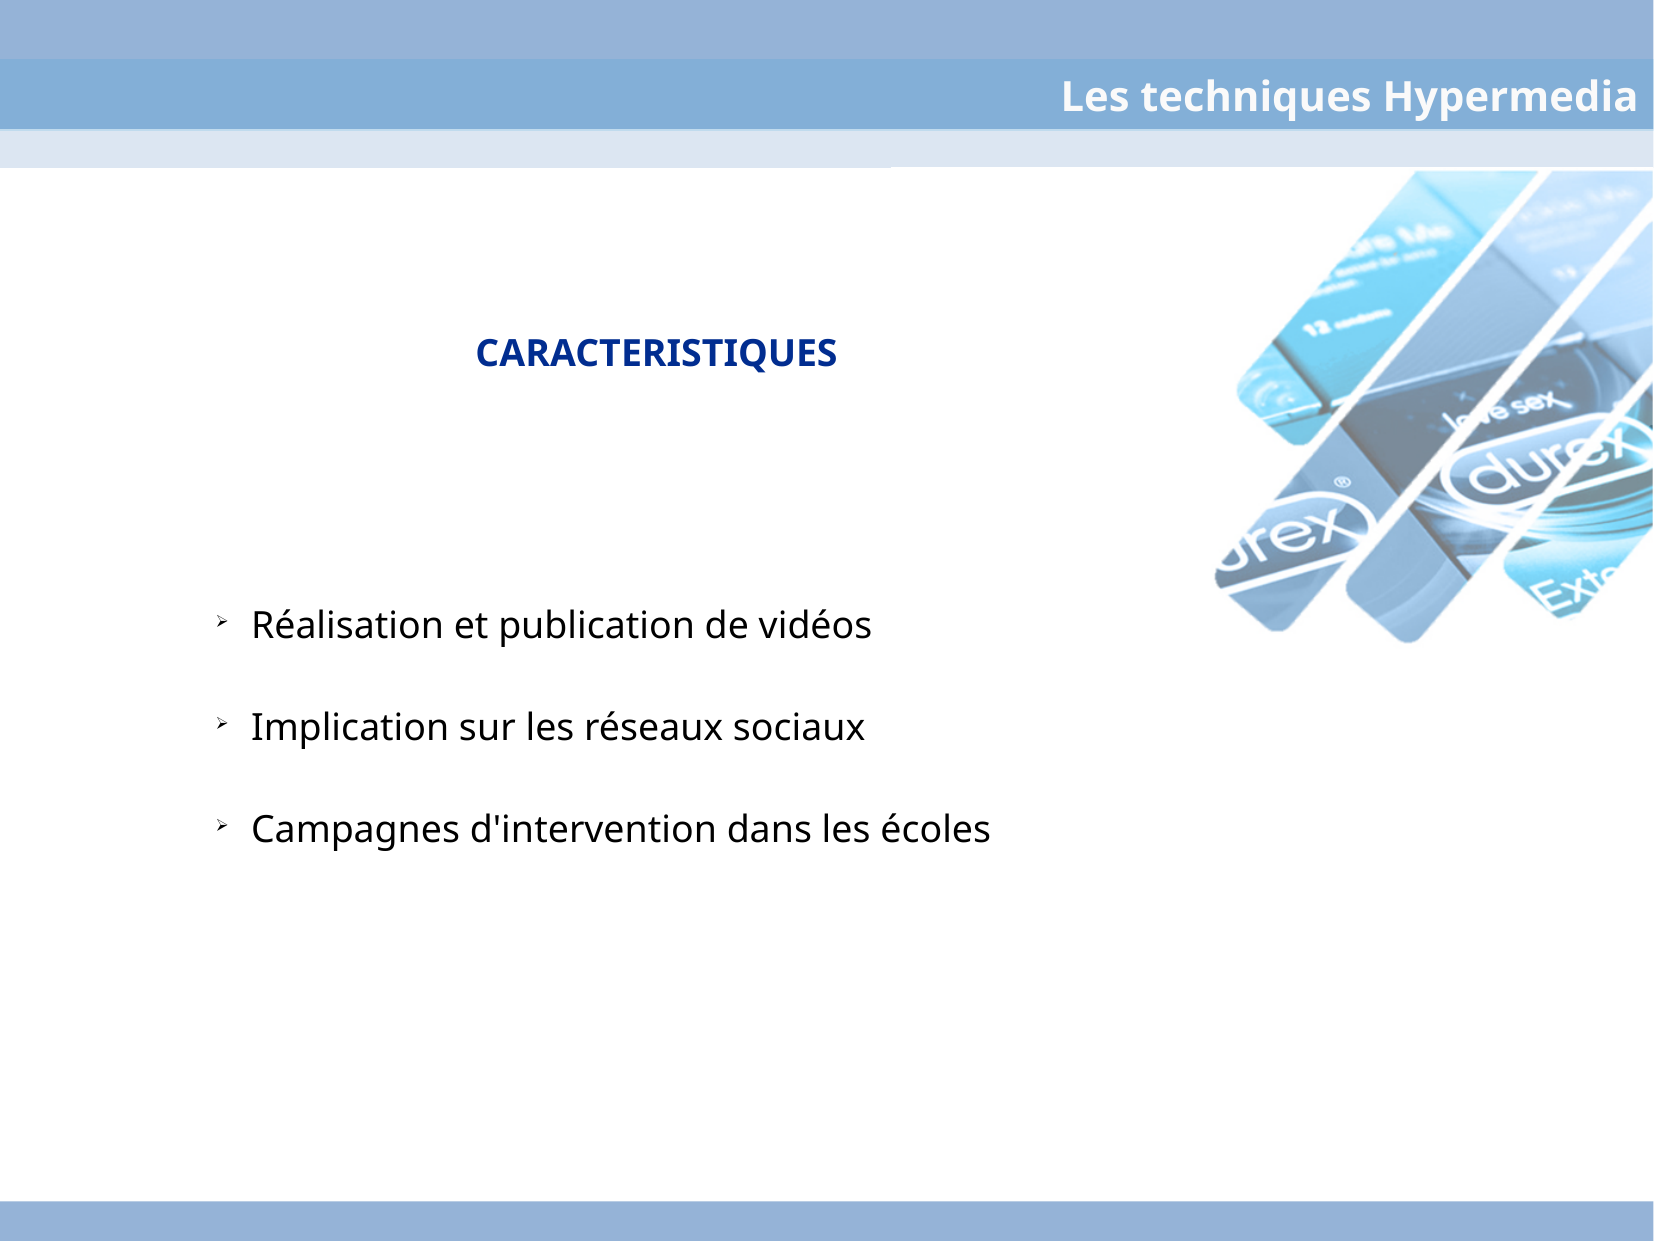

Les techniques Hypermedia
CARACTERISTIQUES
Réalisation et publication de vidéos
Implication sur les réseaux sociaux
Campagnes d'intervention dans les écoles